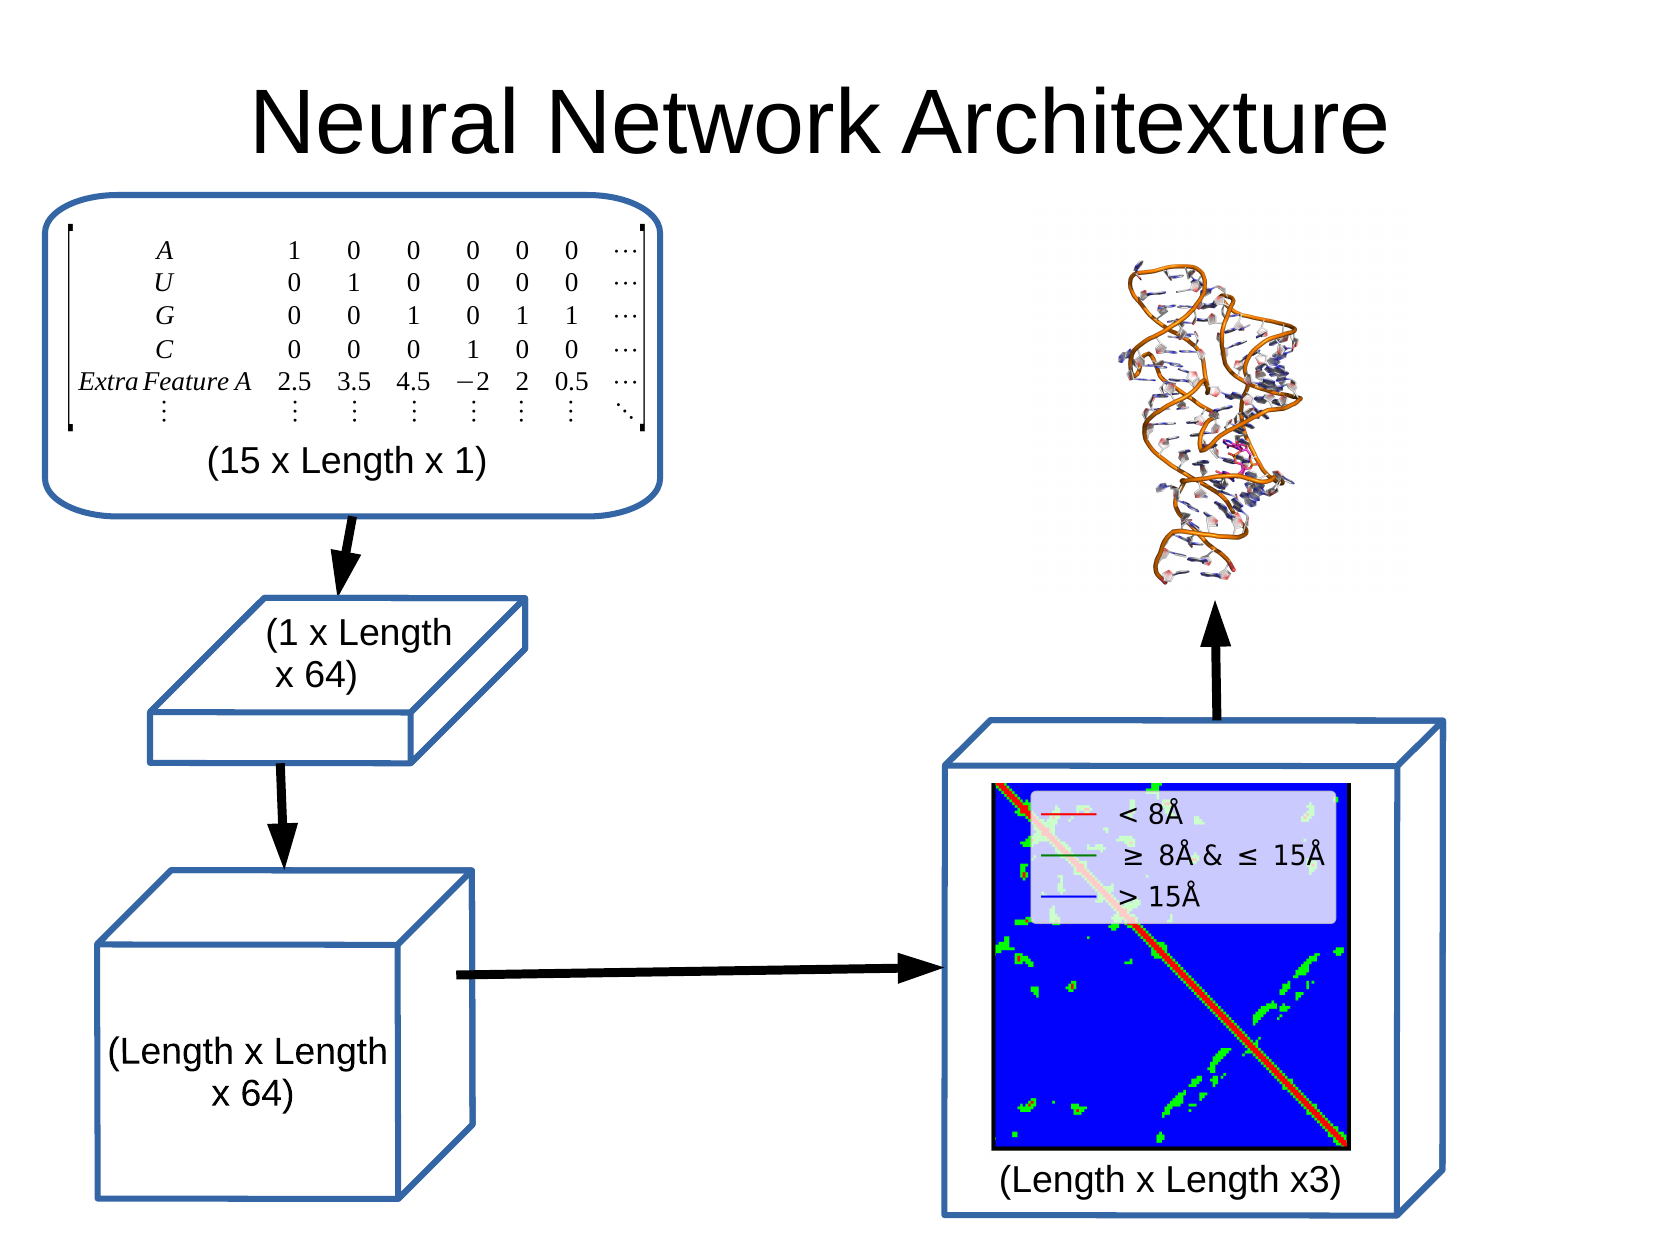

# Neural Network Architexture
(15 x Length x 1)
 (1 x Length
 x 64)
(Length x Length x3)
(Length x Length
 x 64)